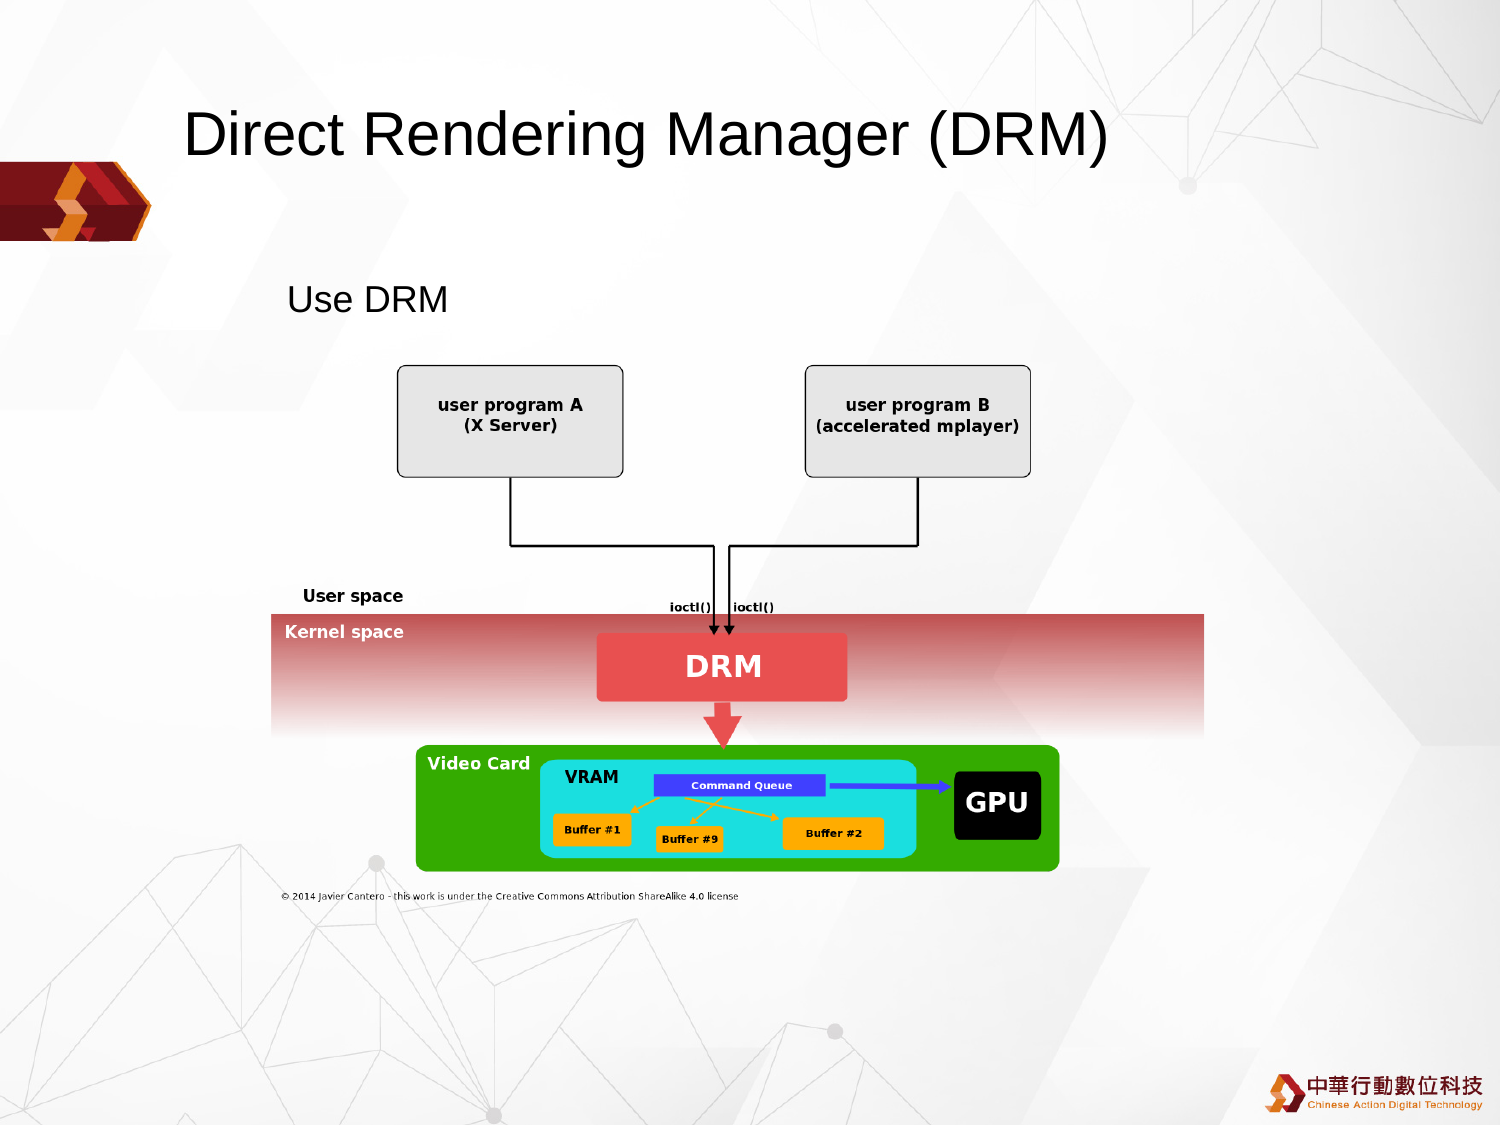

# Direct Rendering Manager (DRM)
Use DRM